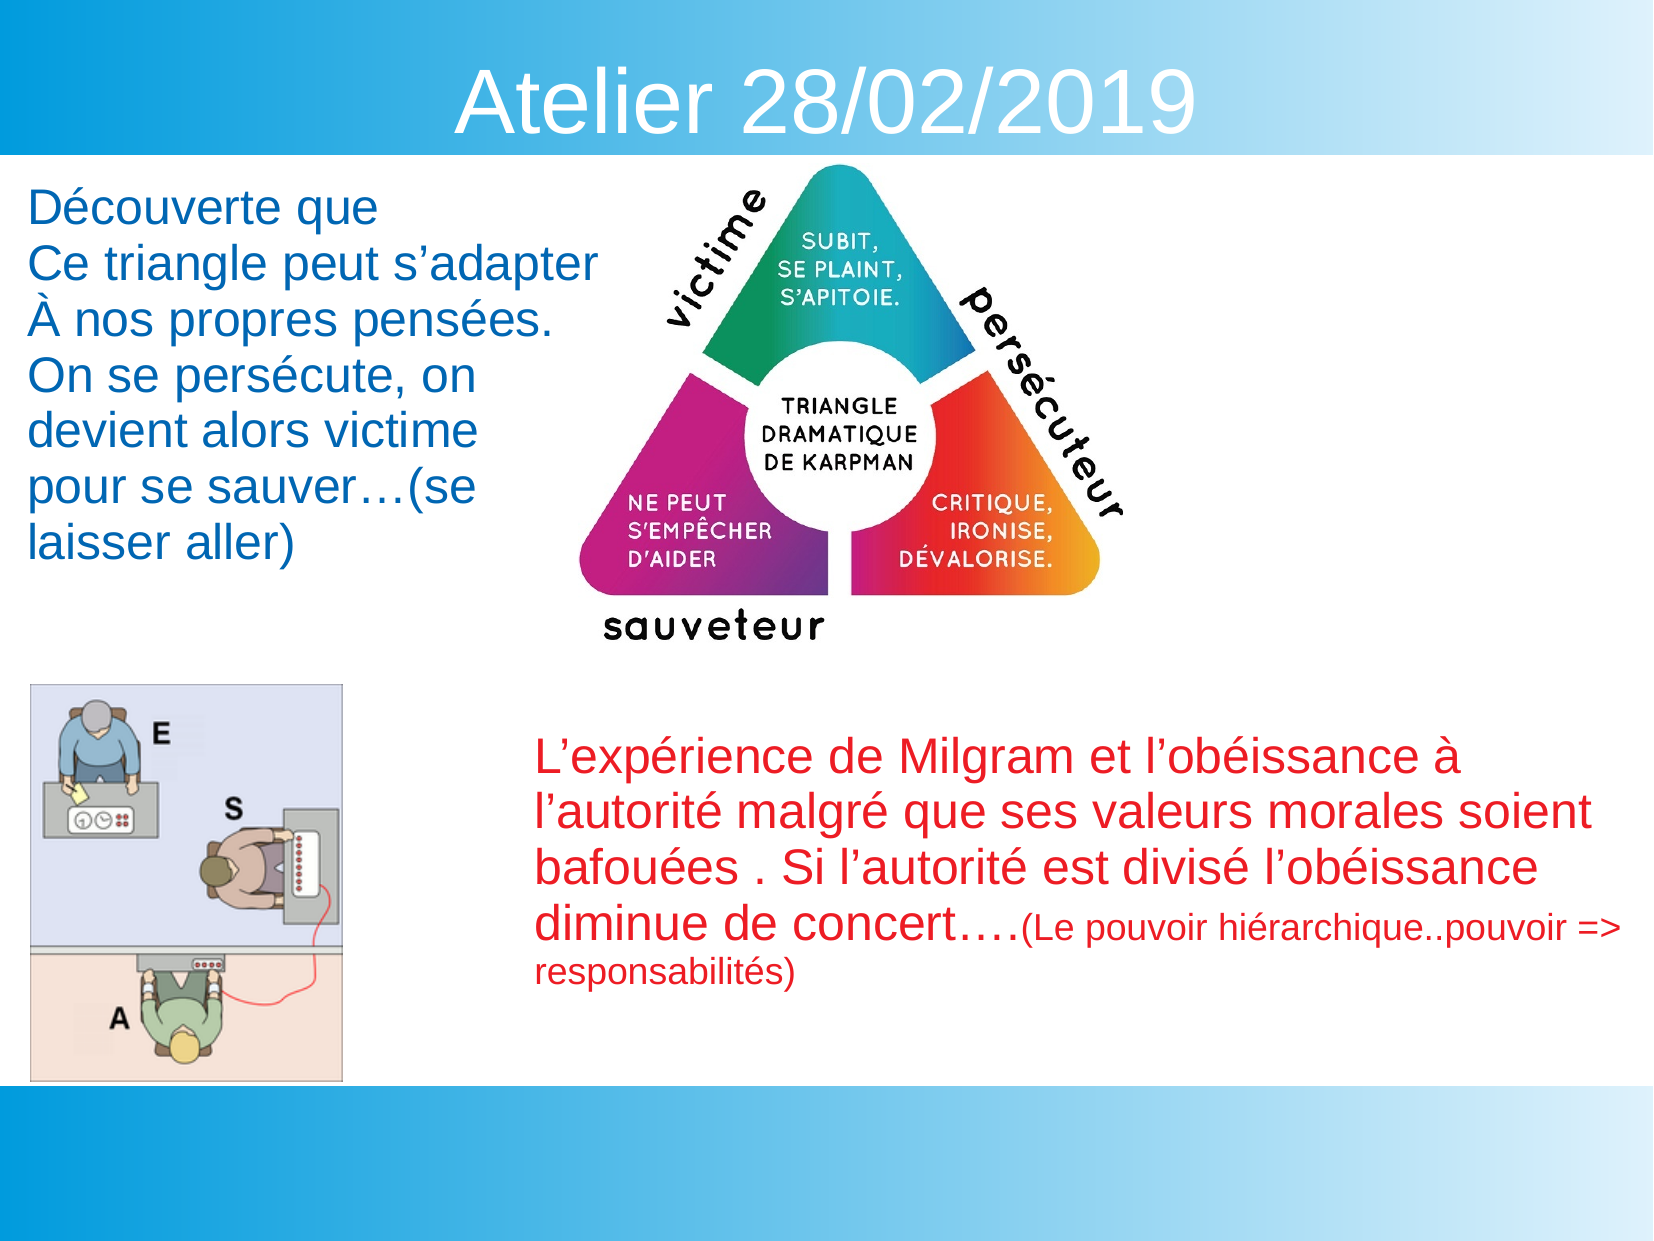

# Atelier 28/02/2019
Découverte que
Ce triangle peut s’adapter
À nos propres pensées.
On se persécute, on devient alors victime pour se sauver…(se laisser aller)
L’expérience de Milgram et l’obéissance à
l’autorité malgré que ses valeurs morales soient
bafouées . Si l’autorité est divisé l’obéissance
diminue de concert….(Le pouvoir hiérarchique..pouvoir =>
responsabilités)